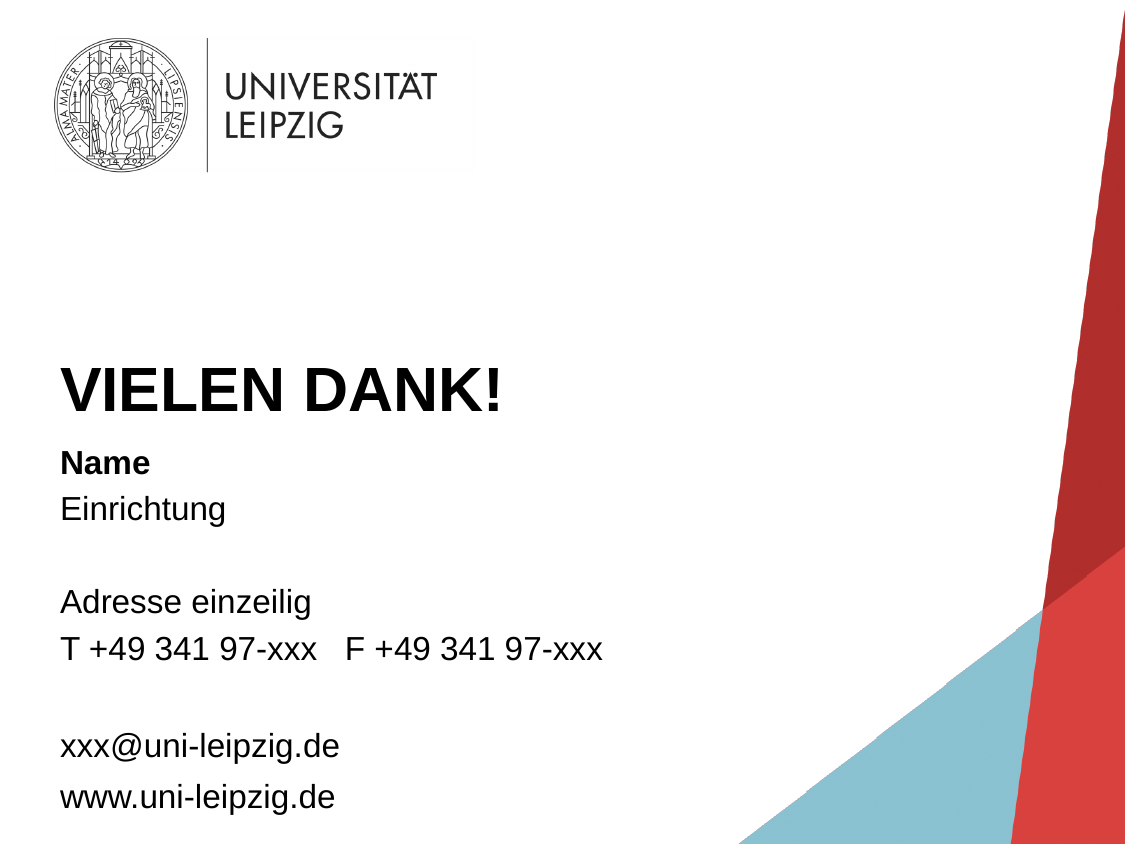

# Vielen Dank!
Name
Einrichtung
Adresse einzeilig
T +49 341 97-xxx F +49 341 97-xxx
xxx@uni-leipzig.de
www.uni-leipzig.de